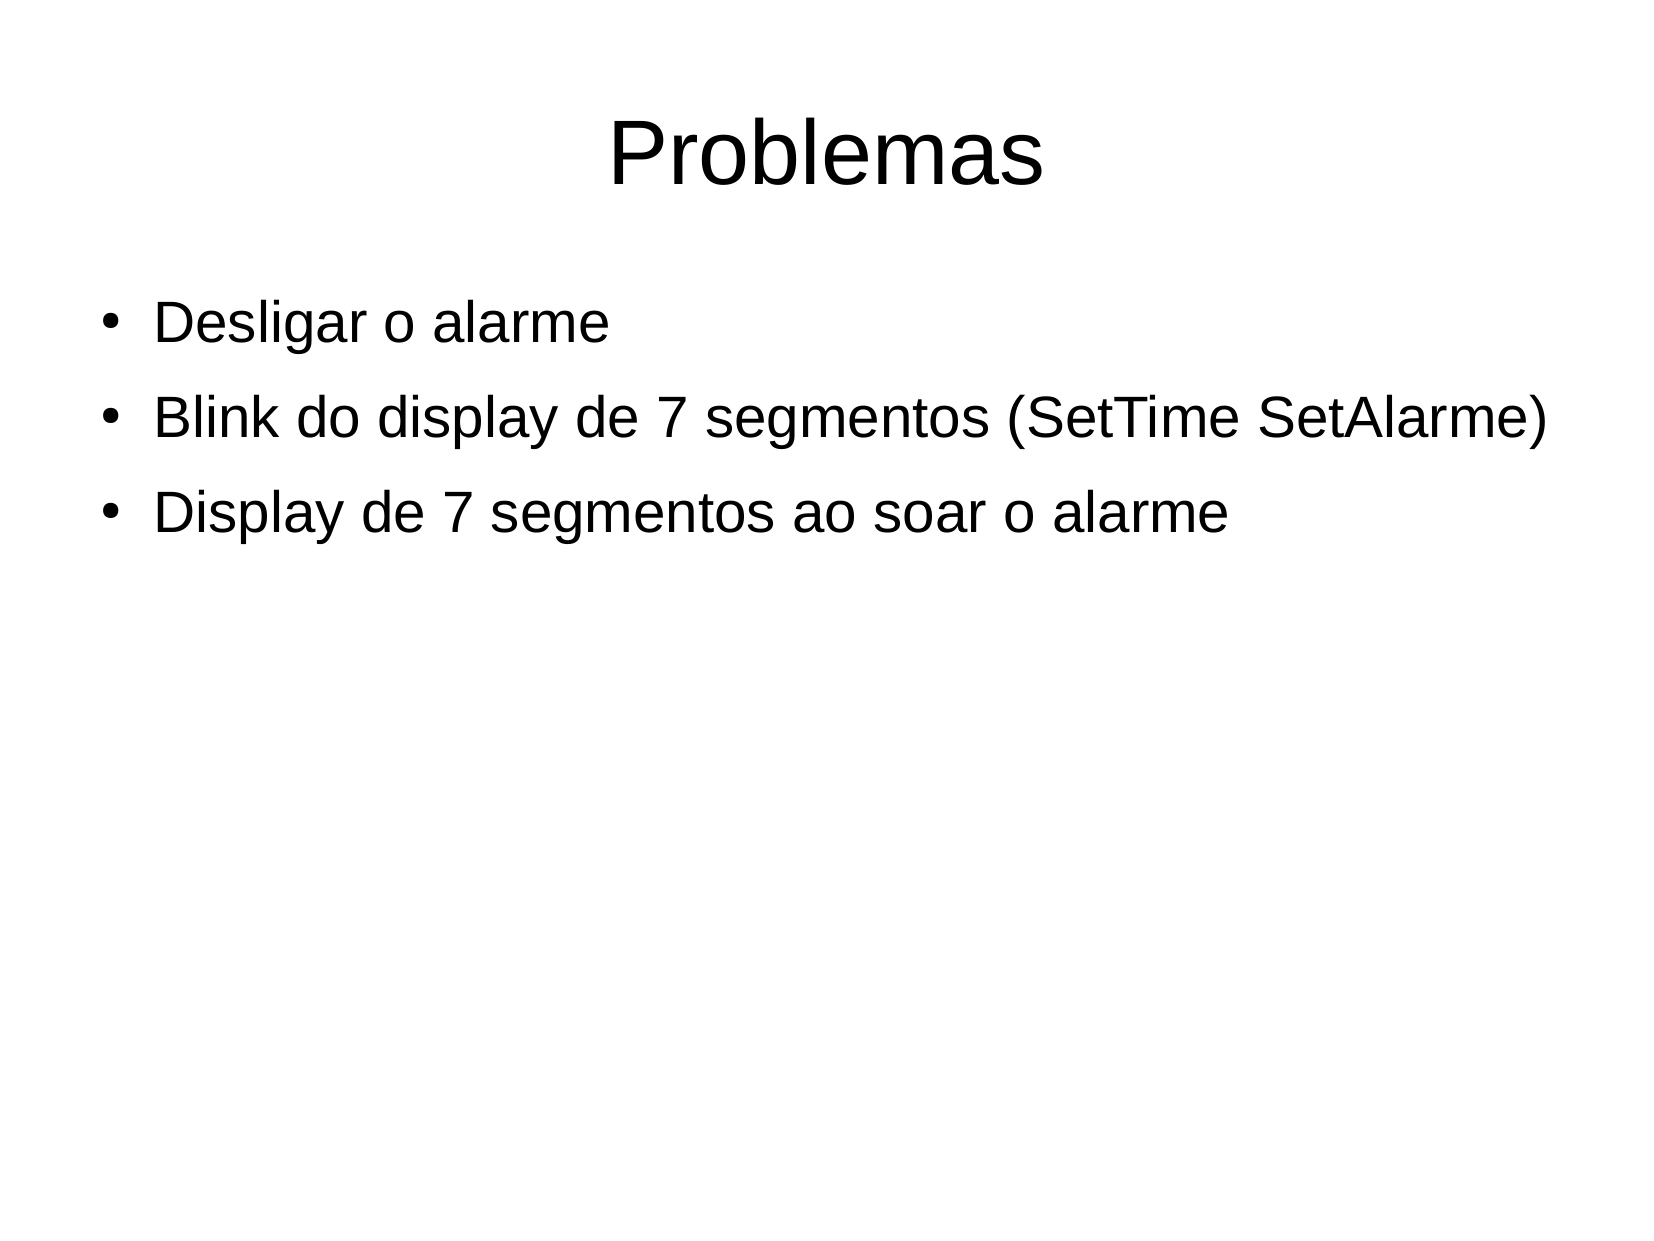

# Problemas
Desligar o alarme
Blink do display de 7 segmentos (SetTime SetAlarme)
Display de 7 segmentos ao soar o alarme